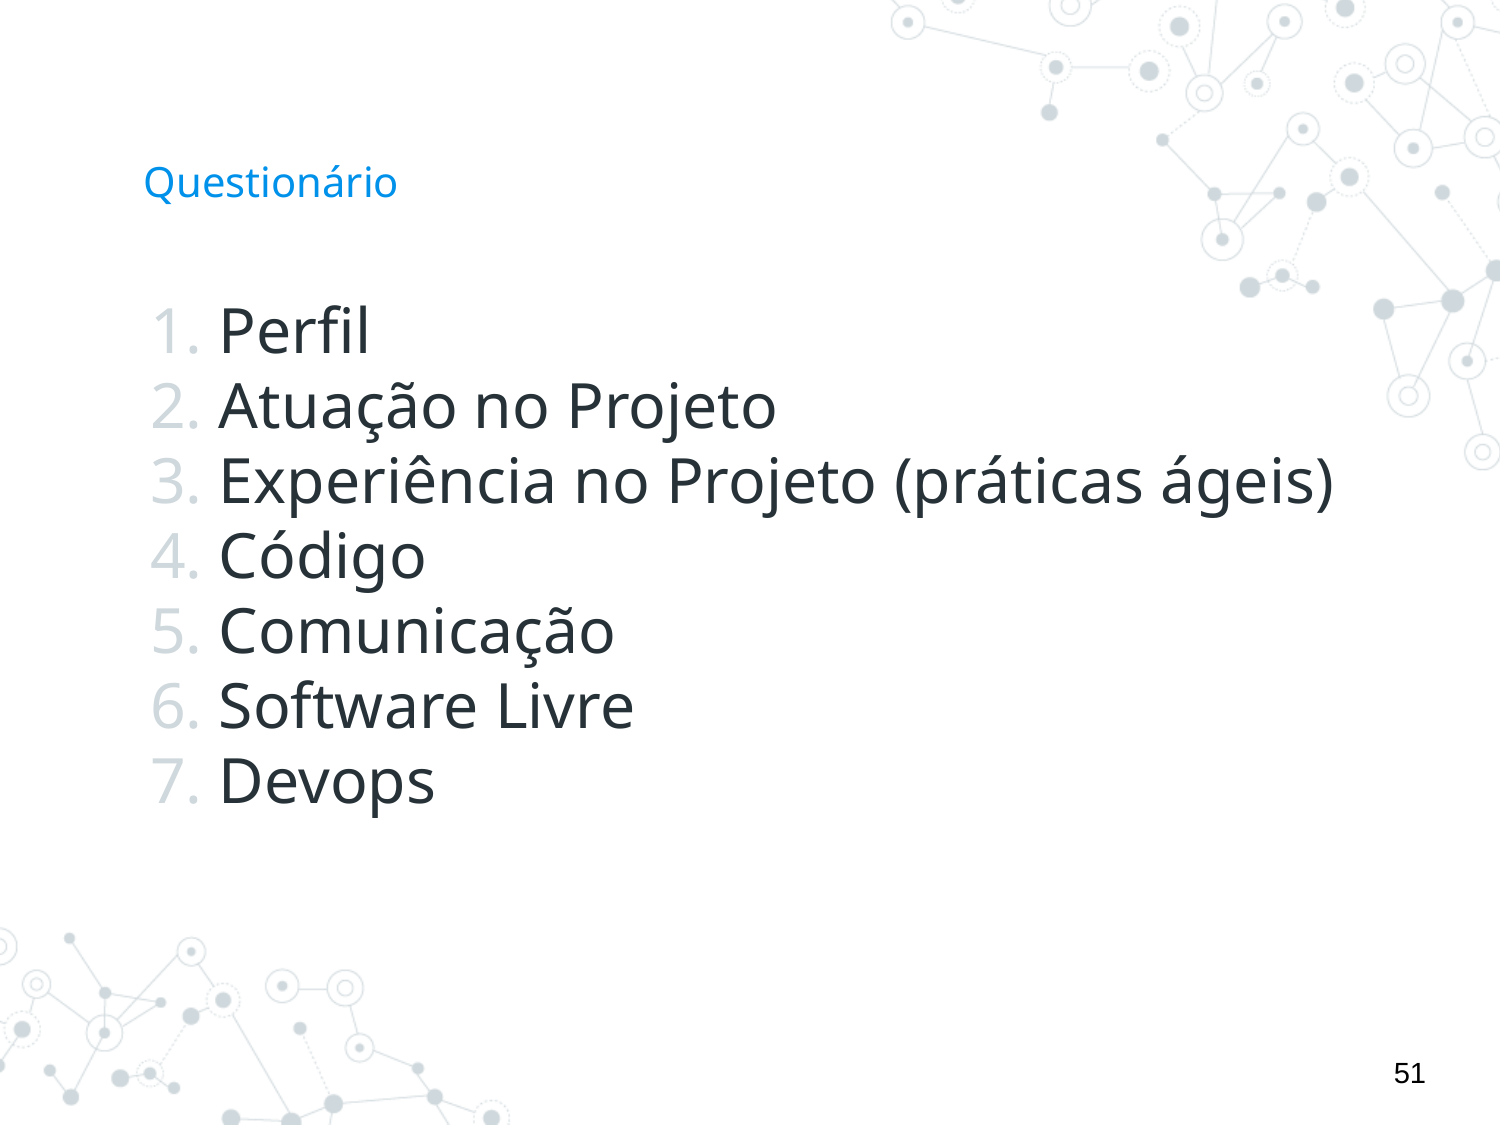

# Questionário
Perfil
Atuação no Projeto
Experiência no Projeto (práticas ágeis)
Código
Comunicação
Software Livre
Devops